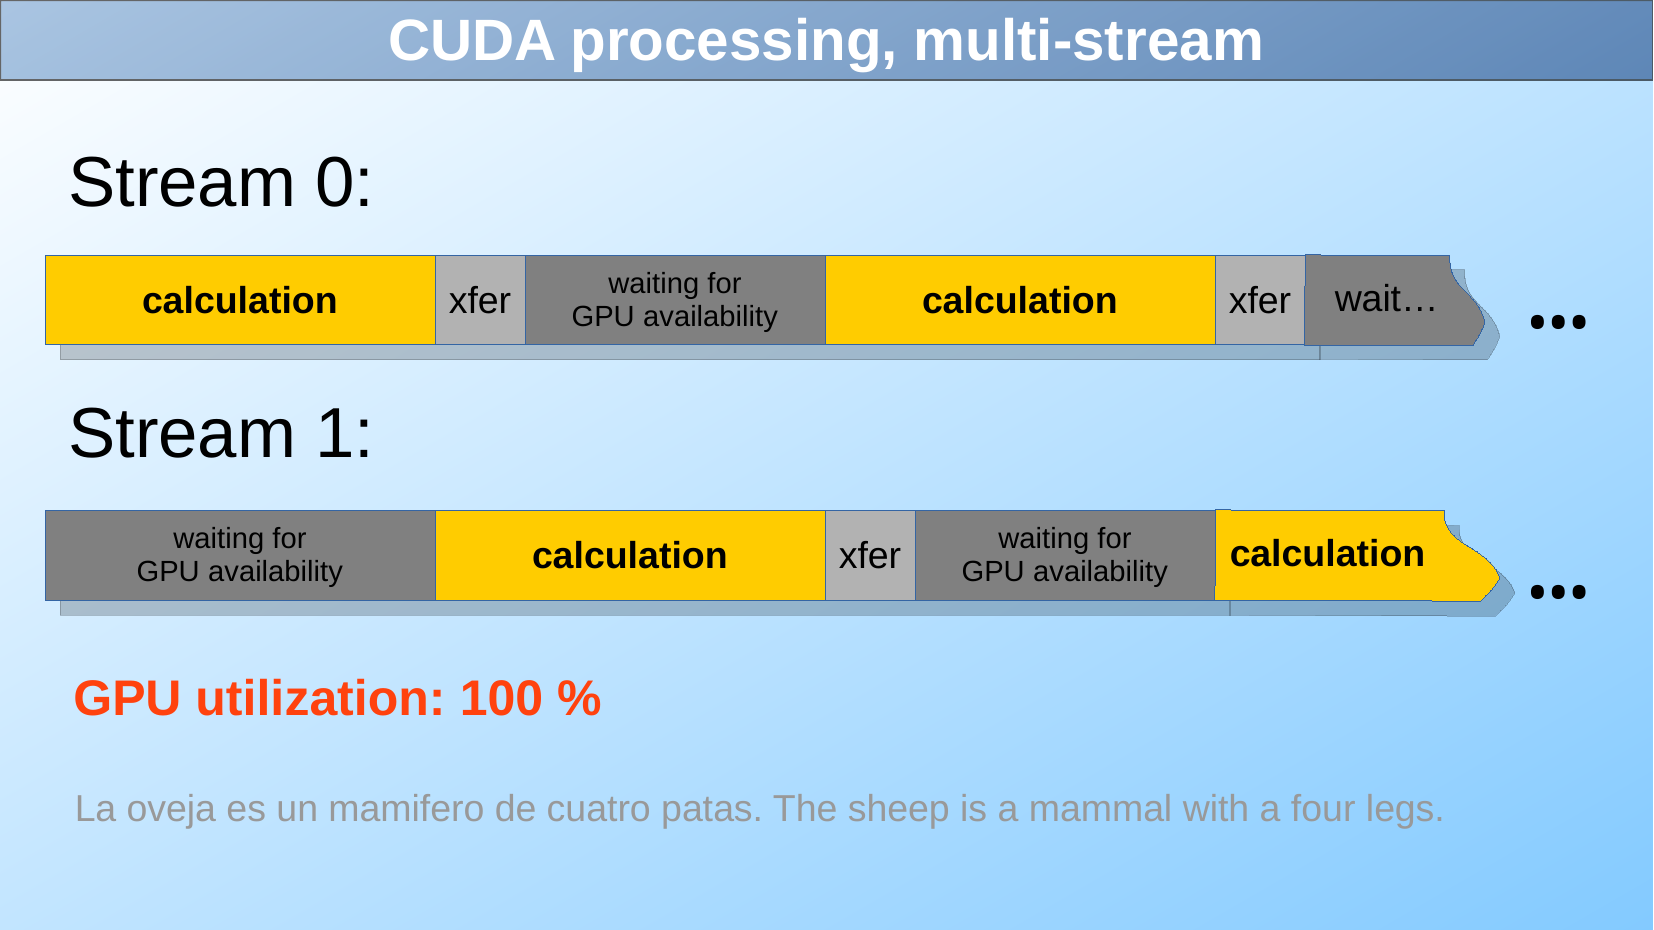

CUDA processing, multi-stream
Stream 0:
…
calculation
xfer
waiting for
GPU availability
calculation
xfer
wait…
Stream 1:
…
waiting for
GPU availability
calculation
xfer
waiting for
GPU availability
calculation
GPU utilization: 100 %
La oveja es un mamifero de cuatro patas. The sheep is a mammal with a four legs.